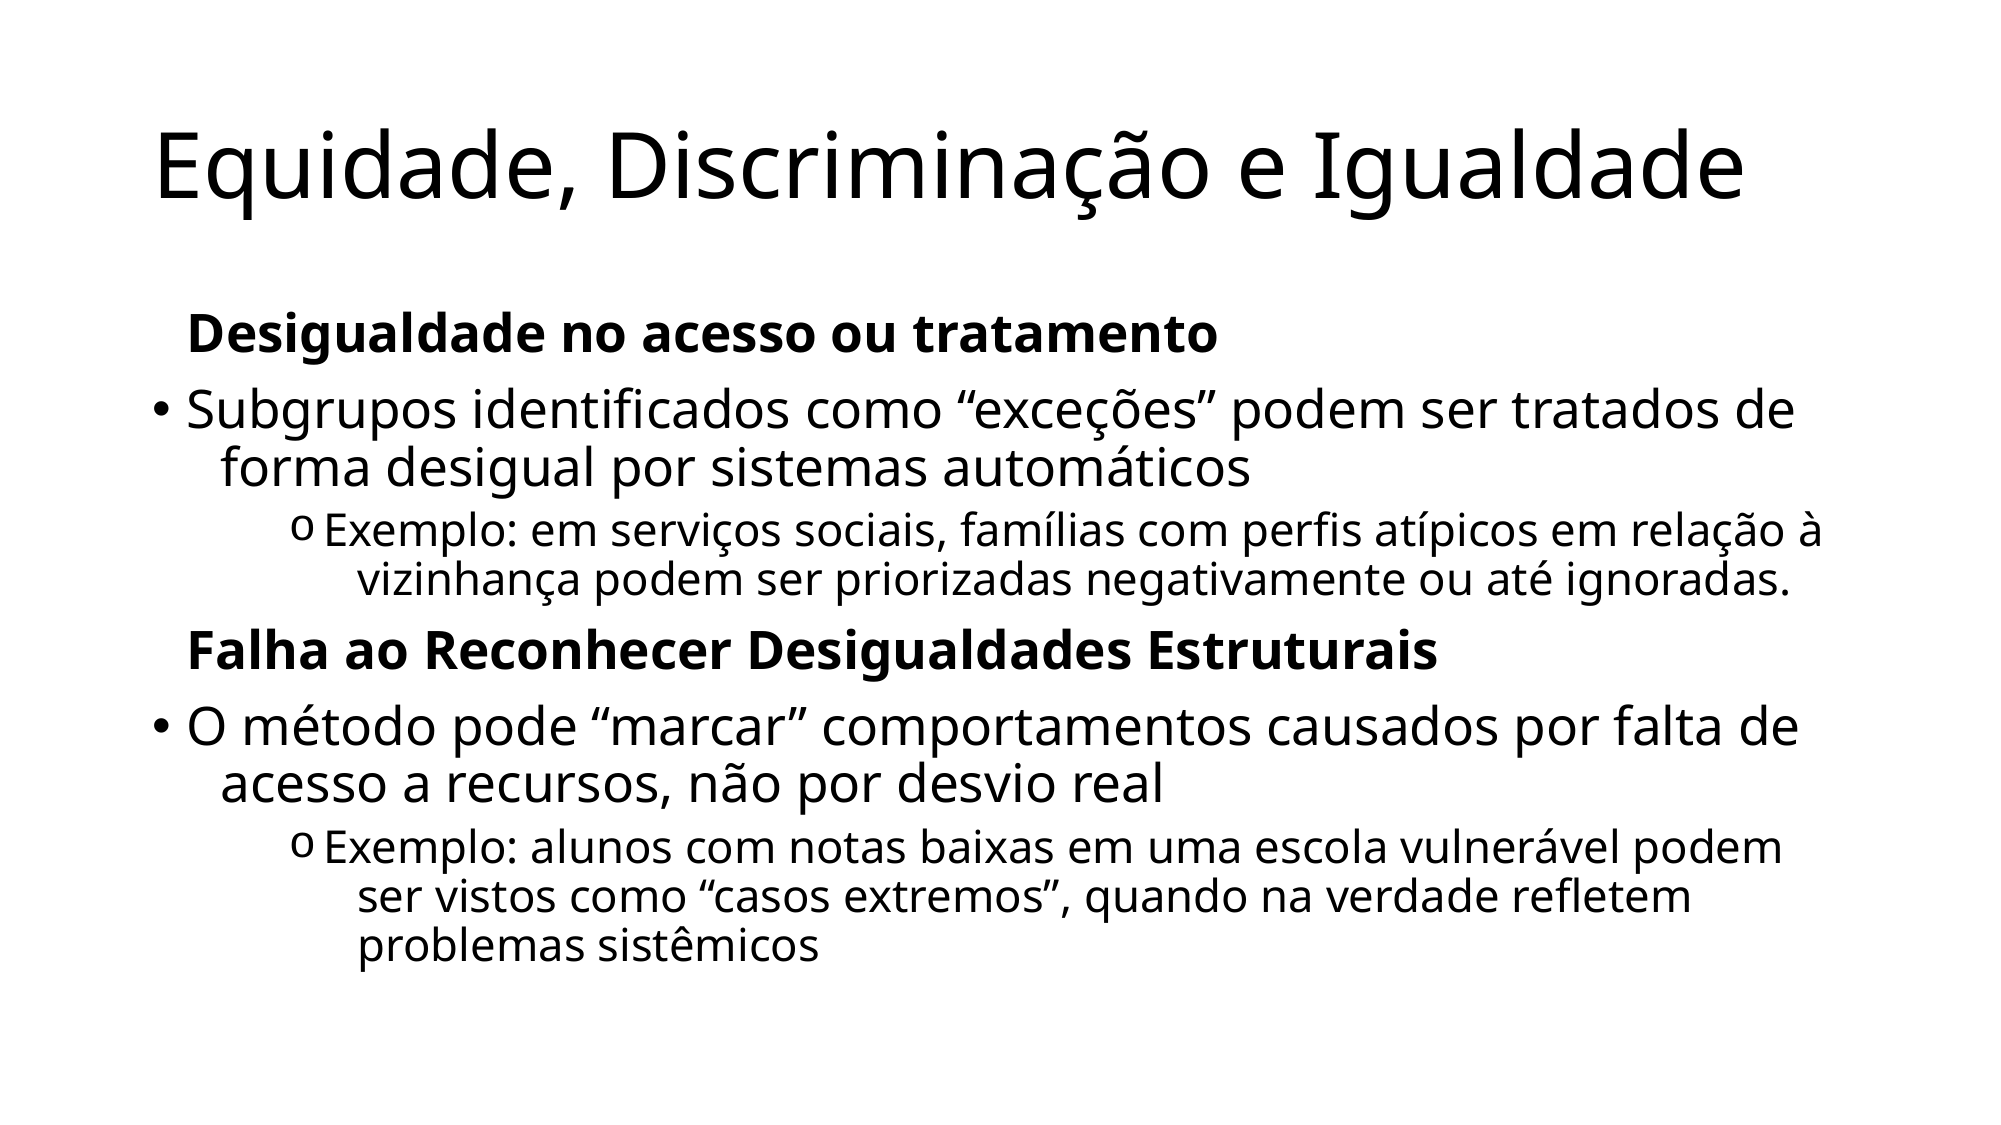

# Equidade, Discriminação e Igualdade
Desigualdade no acesso ou tratamento
Subgrupos identificados como “exceções” podem ser tratados de forma desigual por sistemas automáticos
Exemplo: em serviços sociais, famílias com perfis atípicos em relação à vizinhança podem ser priorizadas negativamente ou até ignoradas.
Falha ao Reconhecer Desigualdades Estruturais
O método pode “marcar” comportamentos causados por falta de acesso a recursos, não por desvio real
Exemplo: alunos com notas baixas em uma escola vulnerável podem ser vistos como “casos extremos”, quando na verdade refletem problemas sistêmicos